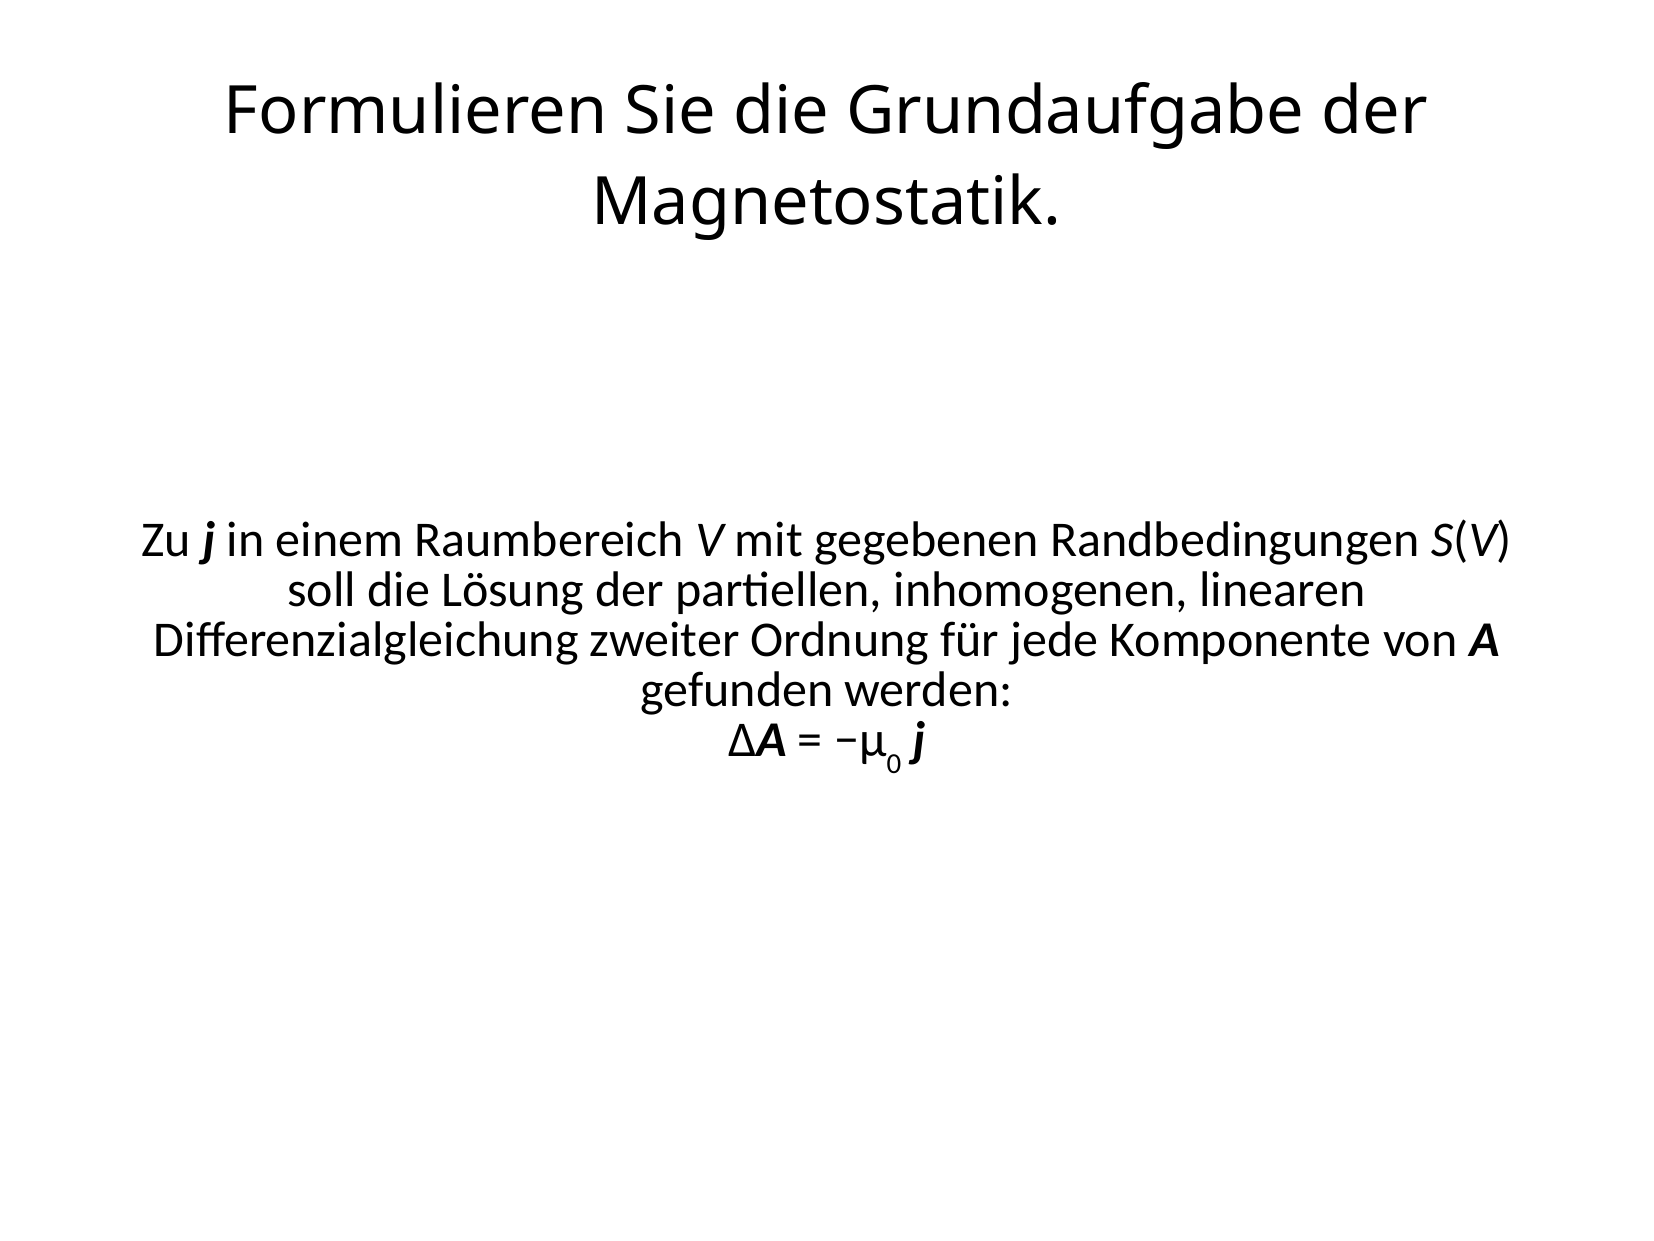

# Formulieren Sie die Grundaufgabe der Magnetostatik.
Zu j in einem Raumbereich V mit gegebenen Randbedingungen S(V)
soll die Lösung der partiellen, inhomogenen, linearen Differenzialgleichung zweiter Ordnung für jede Komponente von A gefunden werden:
ΔA = −μ0 j